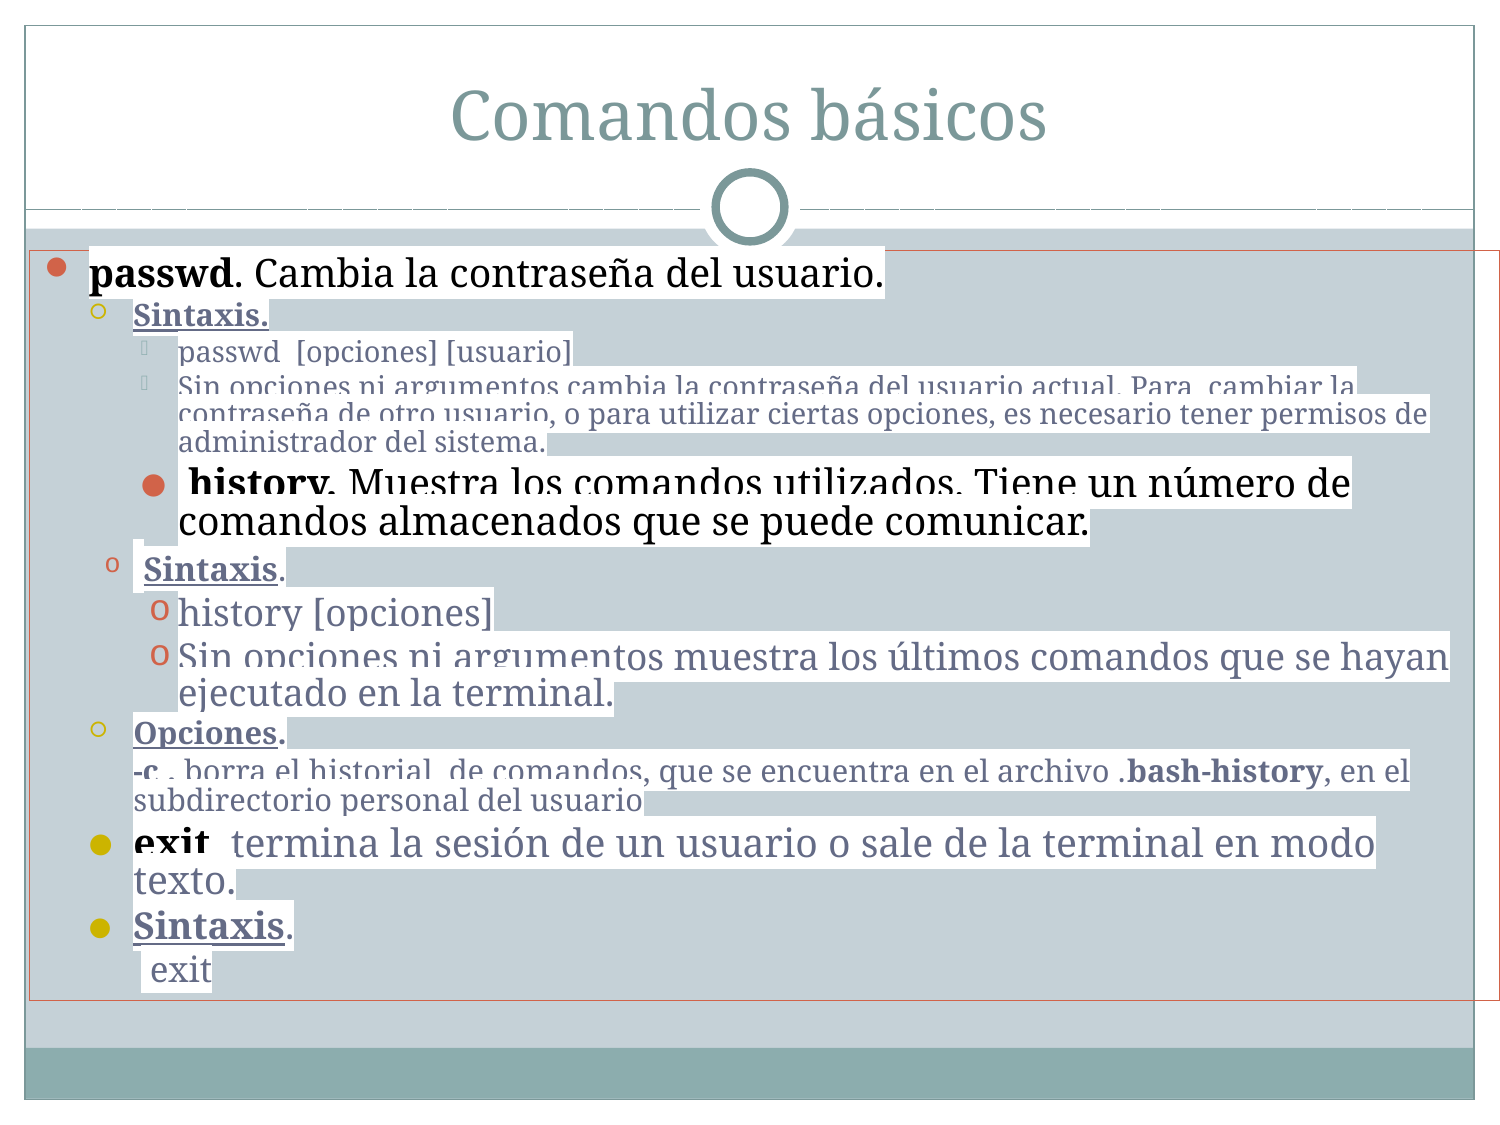

# Comandos básicos
passwd. Cambia la contraseña del usuario.
Sintaxis.
passwd [opciones] [usuario]
Sin opciones ni argumentos cambia la contraseña del usuario actual. Para cambiar la contraseña de otro usuario, o para utilizar ciertas opciones, es necesario tener permisos de administrador del sistema.
 history. Muestra los comandos utilizados. Tiene un número de comandos almacenados que se puede comunicar.
 Sintaxis.
history [opciones]
Sin opciones ni argumentos muestra los últimos comandos que se hayan ejecutado en la terminal.
Opciones.
		-c . borra el historial de comandos, que se encuentra en el archivo .bash-history, en el subdirectorio personal del usuario
exit termina la sesión de un usuario o sale de la terminal en modo texto.
Sintaxis.
 exit